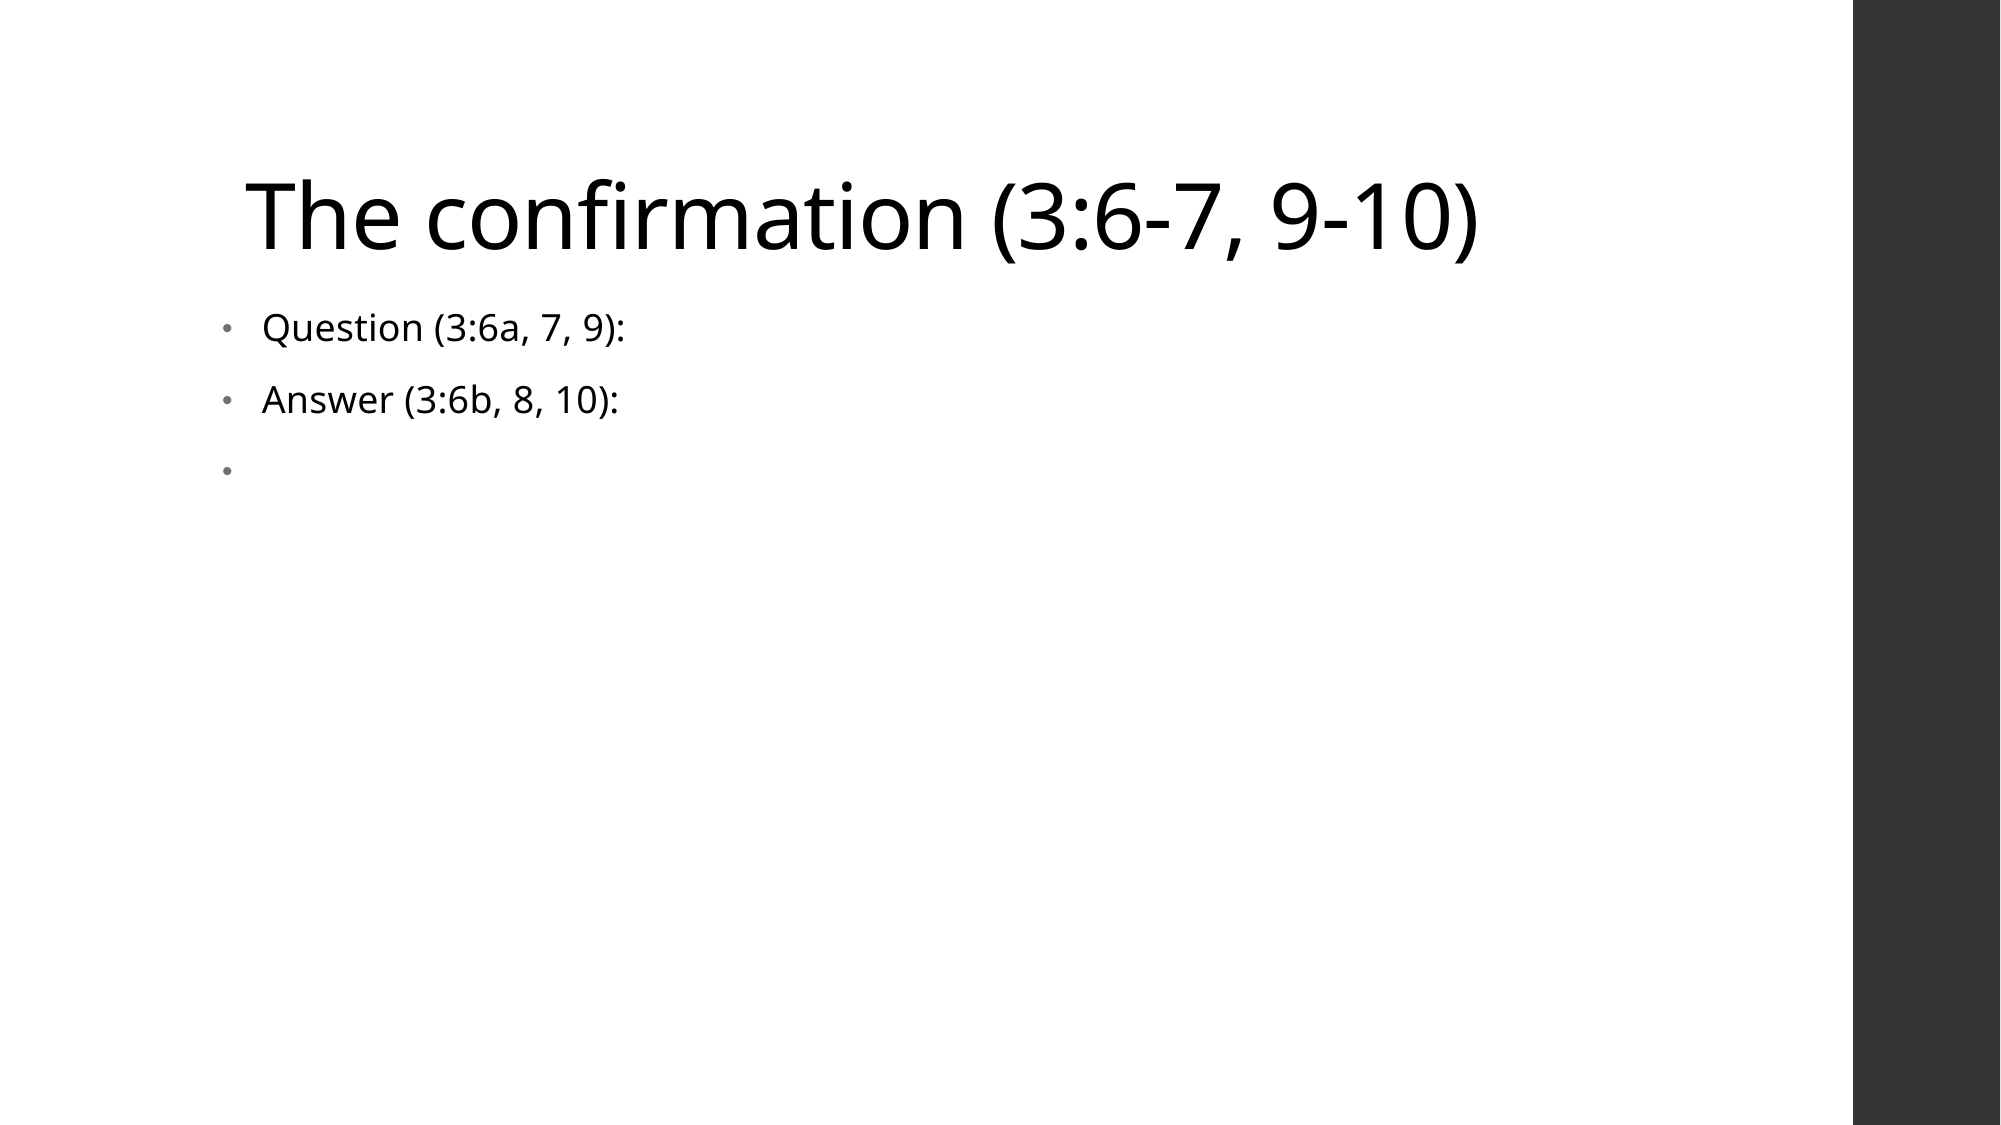

# The confirmation (3:6-7, 9-10)
 Question (3:6a, 7, 9):
 Answer (3:6b, 8, 10):